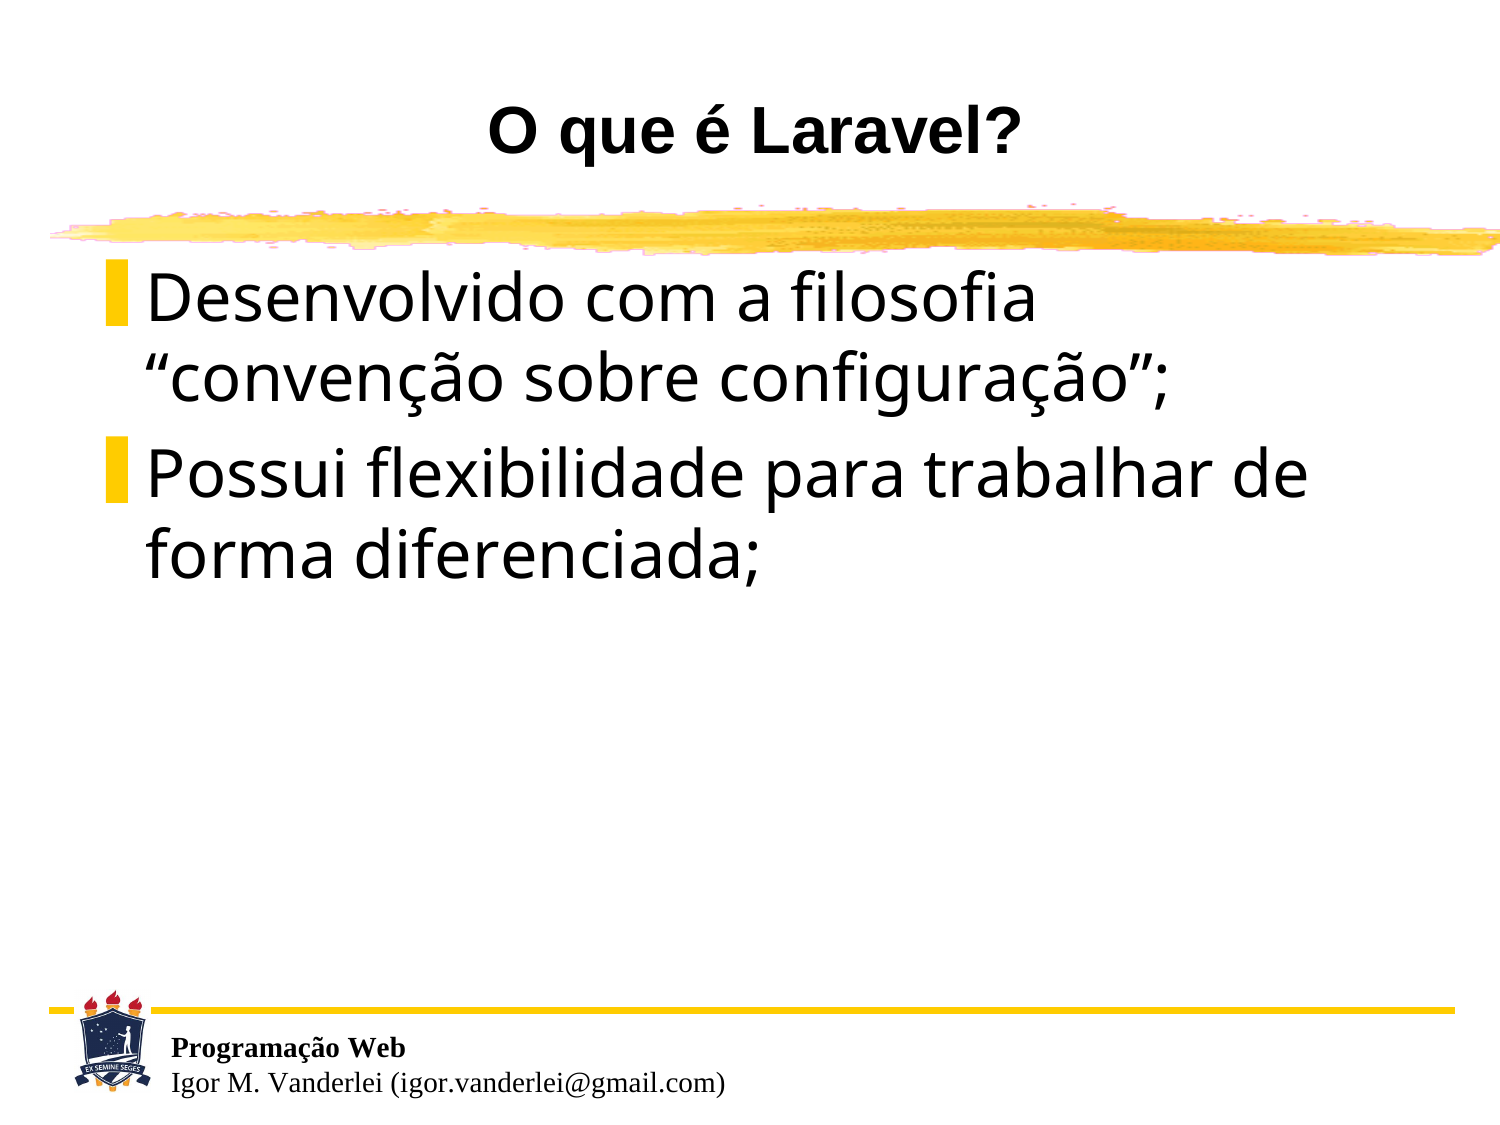

# O que é Laravel?
Desenvolvido com a filosofia “convenção sobre configuração”;
Possui flexibilidade para trabalhar de forma diferenciada;